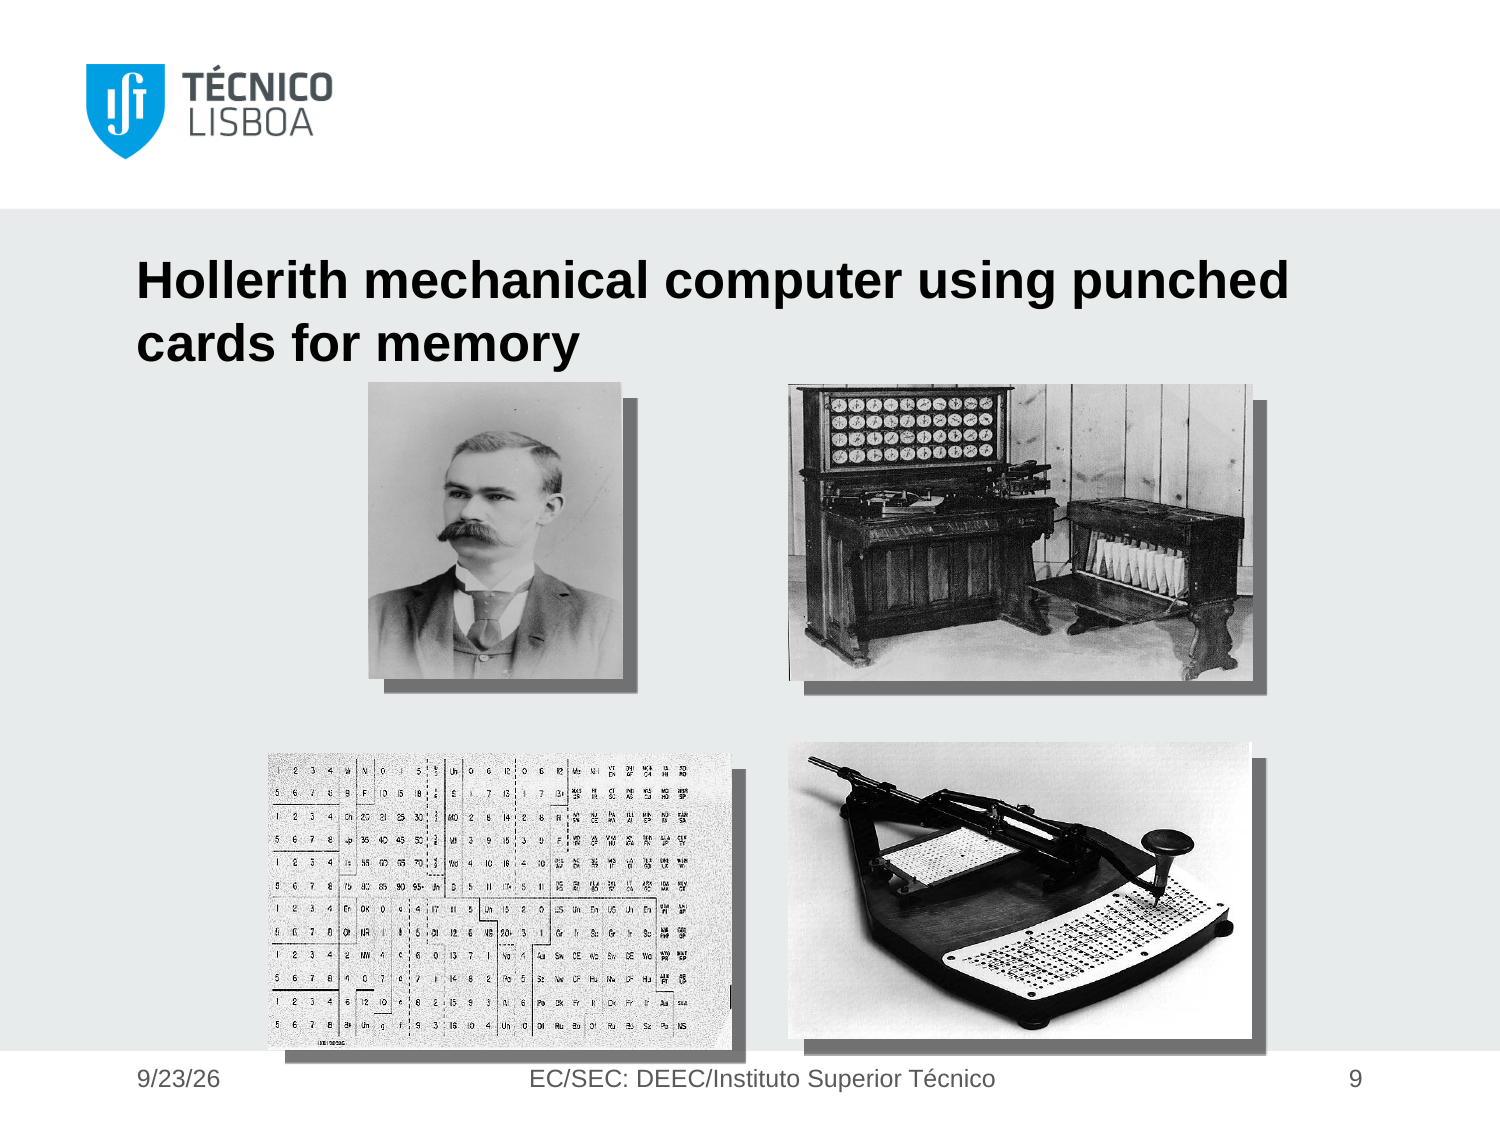

# Hollerith mechanical computer using punched cards for memory
EC/SEC: DEEC/Instituto Superior Técnico